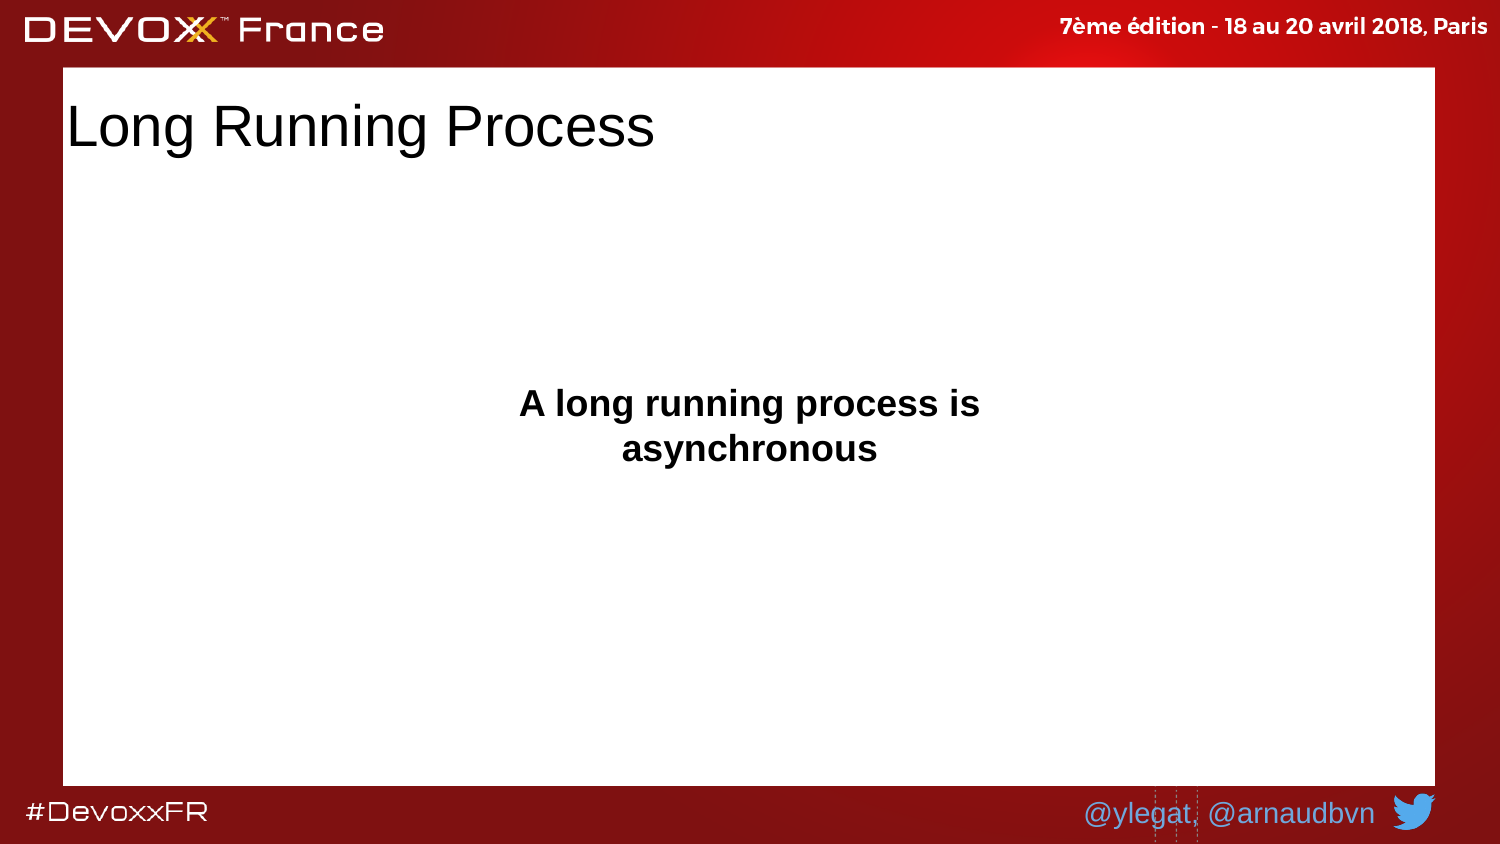

# Long Running Process
A long running process is asynchronous
@ylegat, @arnaudbvn